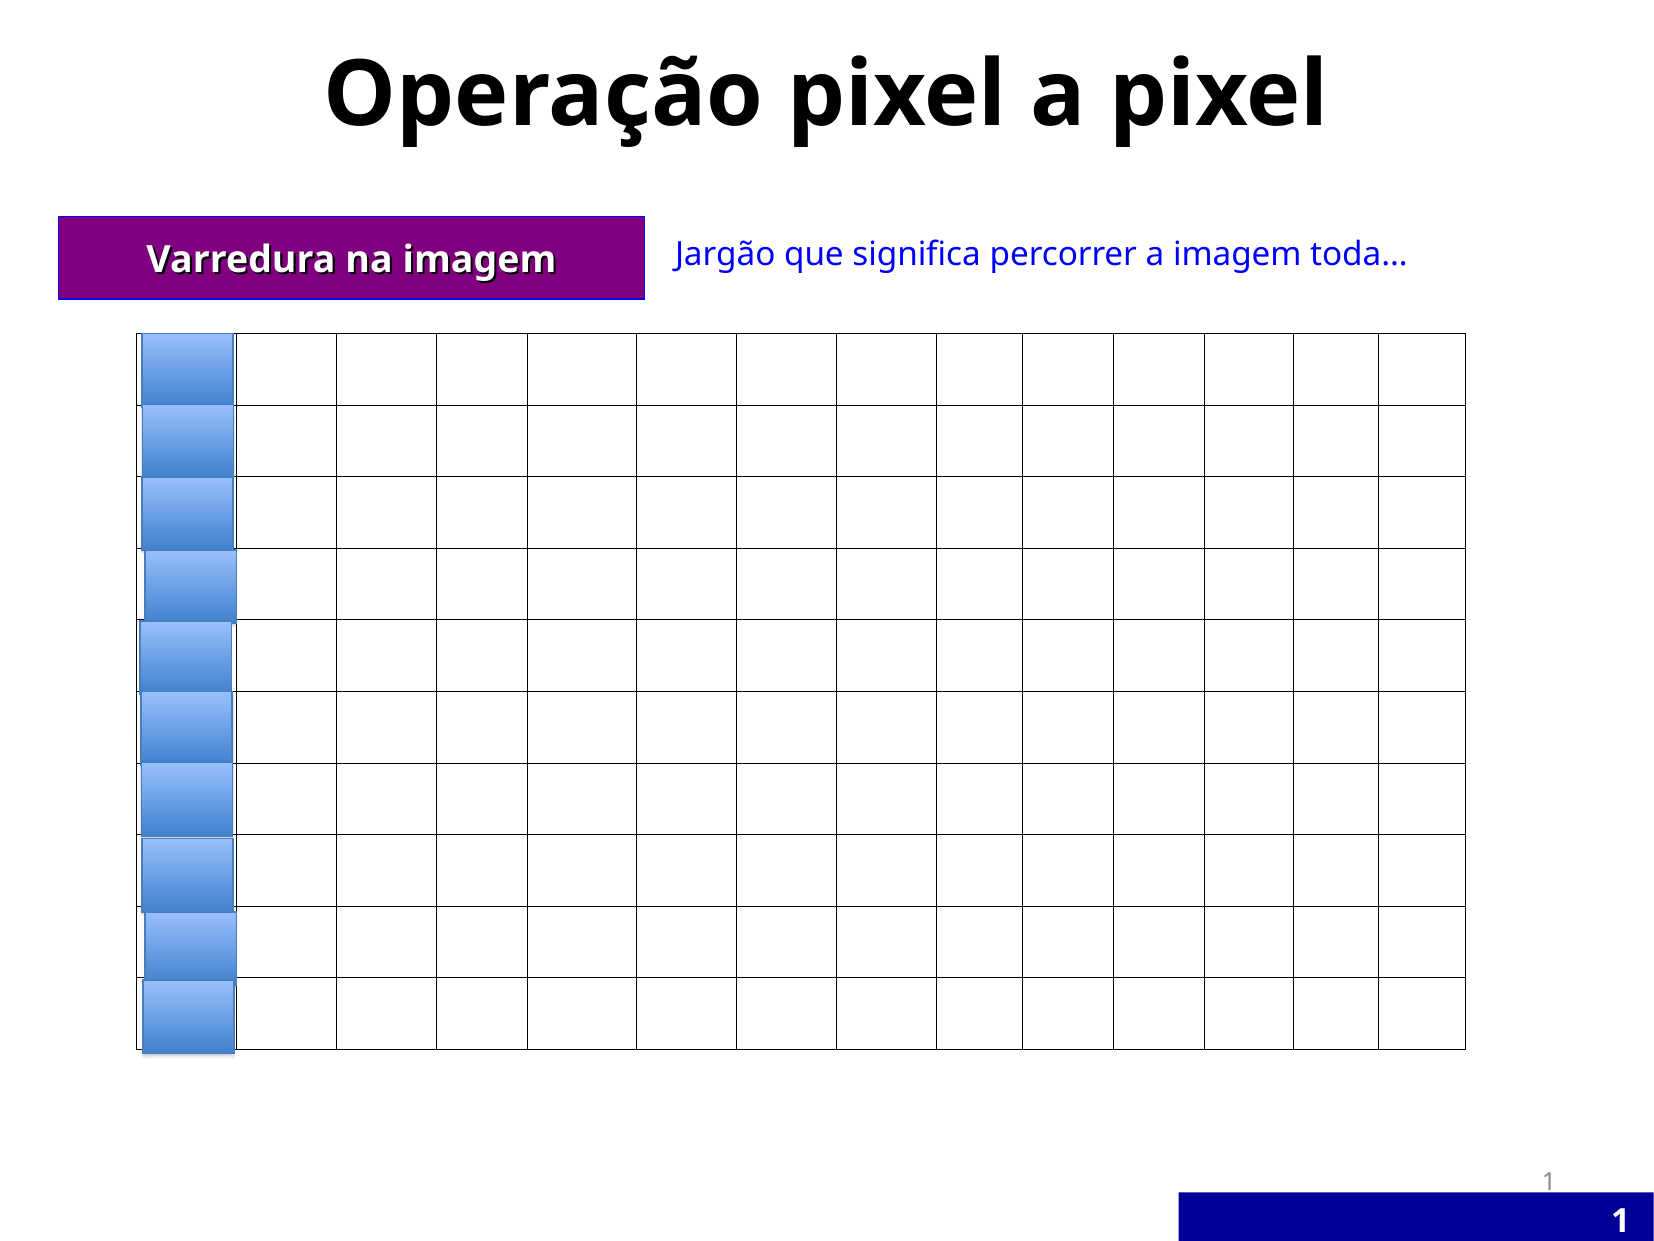

Operação pixel a pixel
Varredura na imagem
Jargão que significa percorrer a imagem toda…
| | | | | | | | | | | | | | |
| --- | --- | --- | --- | --- | --- | --- | --- | --- | --- | --- | --- | --- | --- |
| | | | | | | | | | | | | | |
| | | | | | | | | | | | | | |
| | | | | | | | | | | | | | |
| | | | | | | | | | | | | | |
| | | | | | | | | | | | | | |
| | | | | | | | | | | | | | |
| | | | | | | | | | | | | | |
| | | | | | | | | | | | | | |
| | | | | | | | | | | | | | |